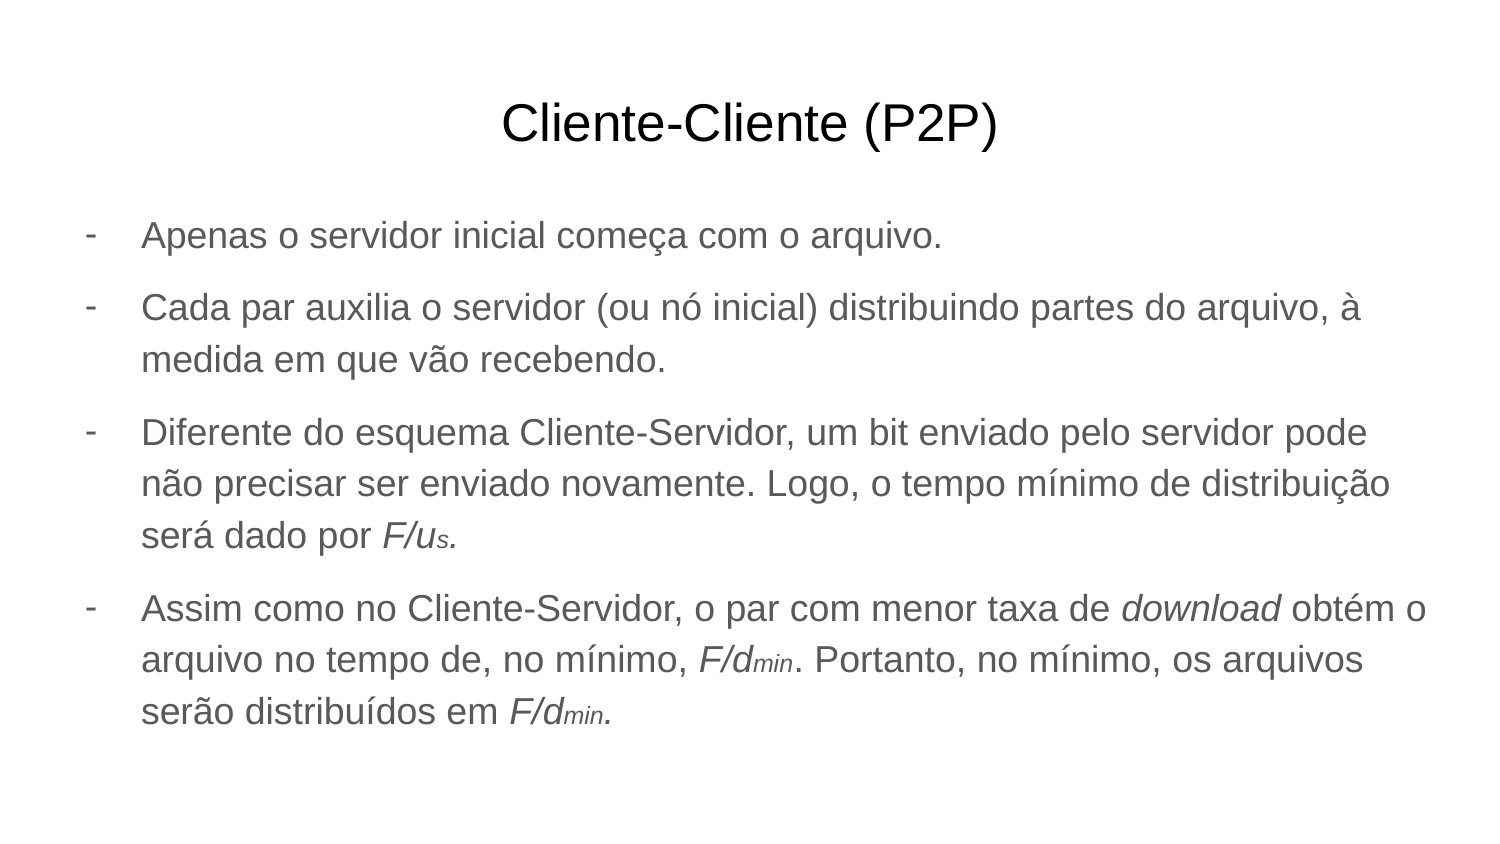

# Cliente-Cliente (P2P)
Apenas o servidor inicial começa com o arquivo.
Cada par auxilia o servidor (ou nó inicial) distribuindo partes do arquivo, à medida em que vão recebendo.
Diferente do esquema Cliente-Servidor, um bit enviado pelo servidor pode não precisar ser enviado novamente. Logo, o tempo mínimo de distribuição será dado por F/us.
Assim como no Cliente-Servidor, o par com menor taxa de download obtém o arquivo no tempo de, no mínimo, F/dmin. Portanto, no mínimo, os arquivos serão distribuídos em F/dmin.